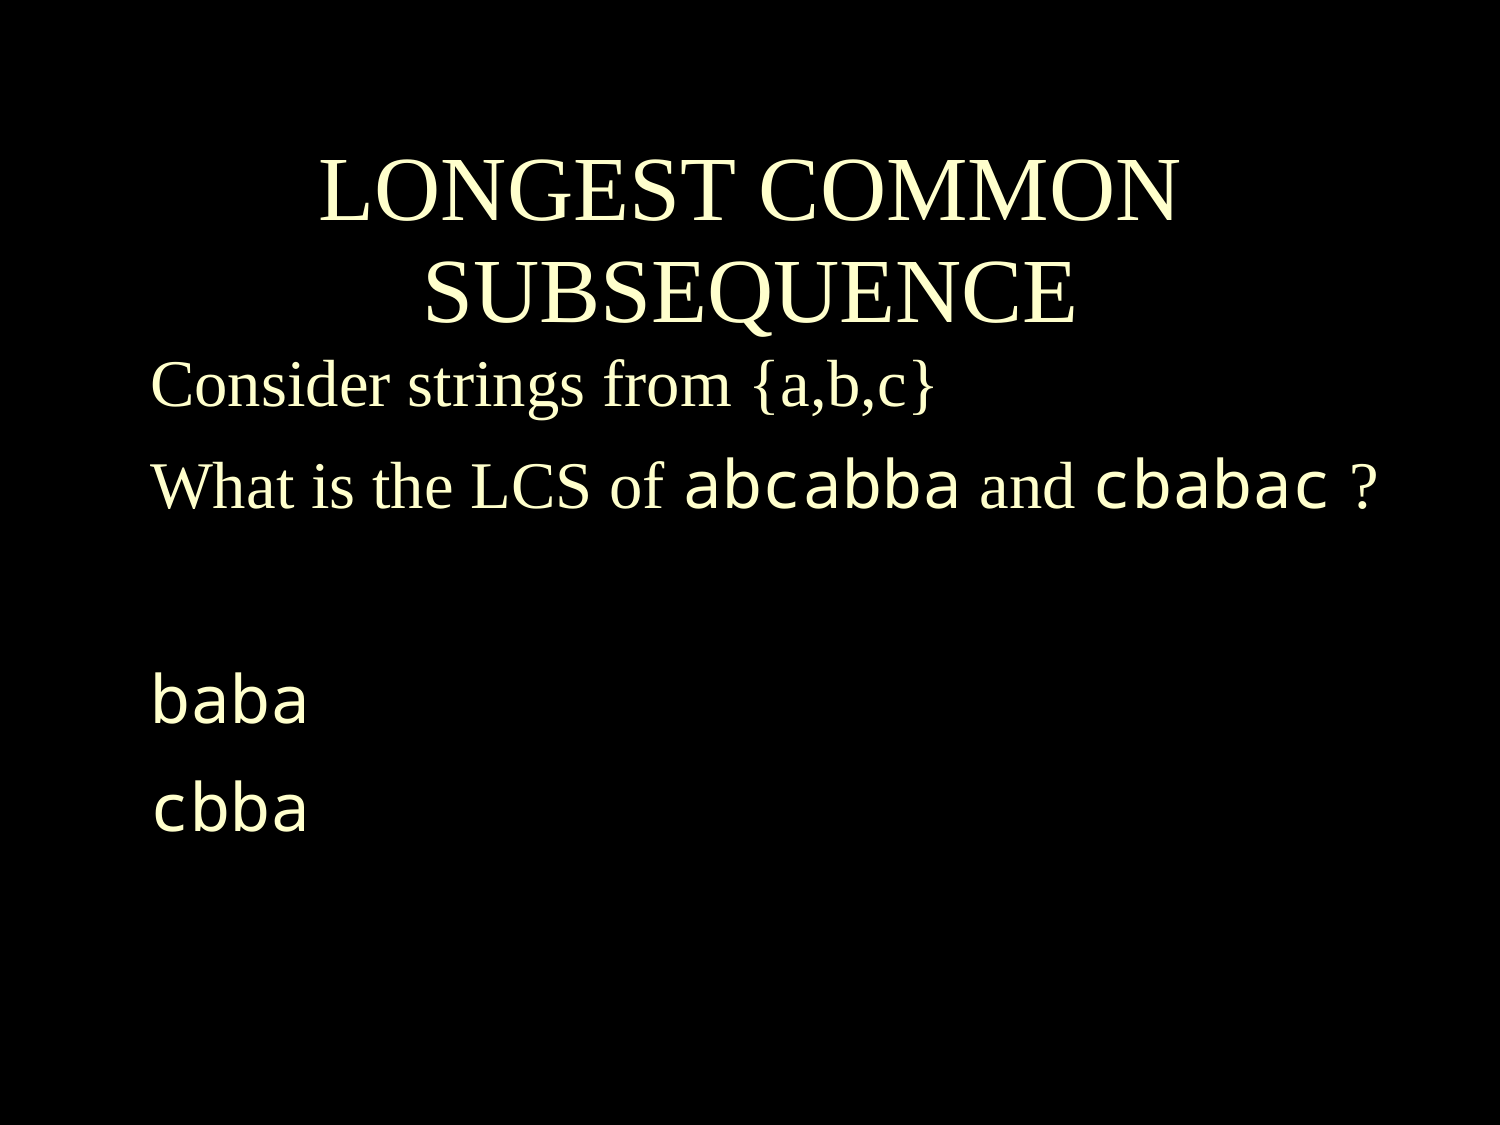

# LONGEST COMMON SUBSEQUENCE
Consider strings from {a,b,c}
What is the LCS of abcabba and cbabac ?
baba
cbba